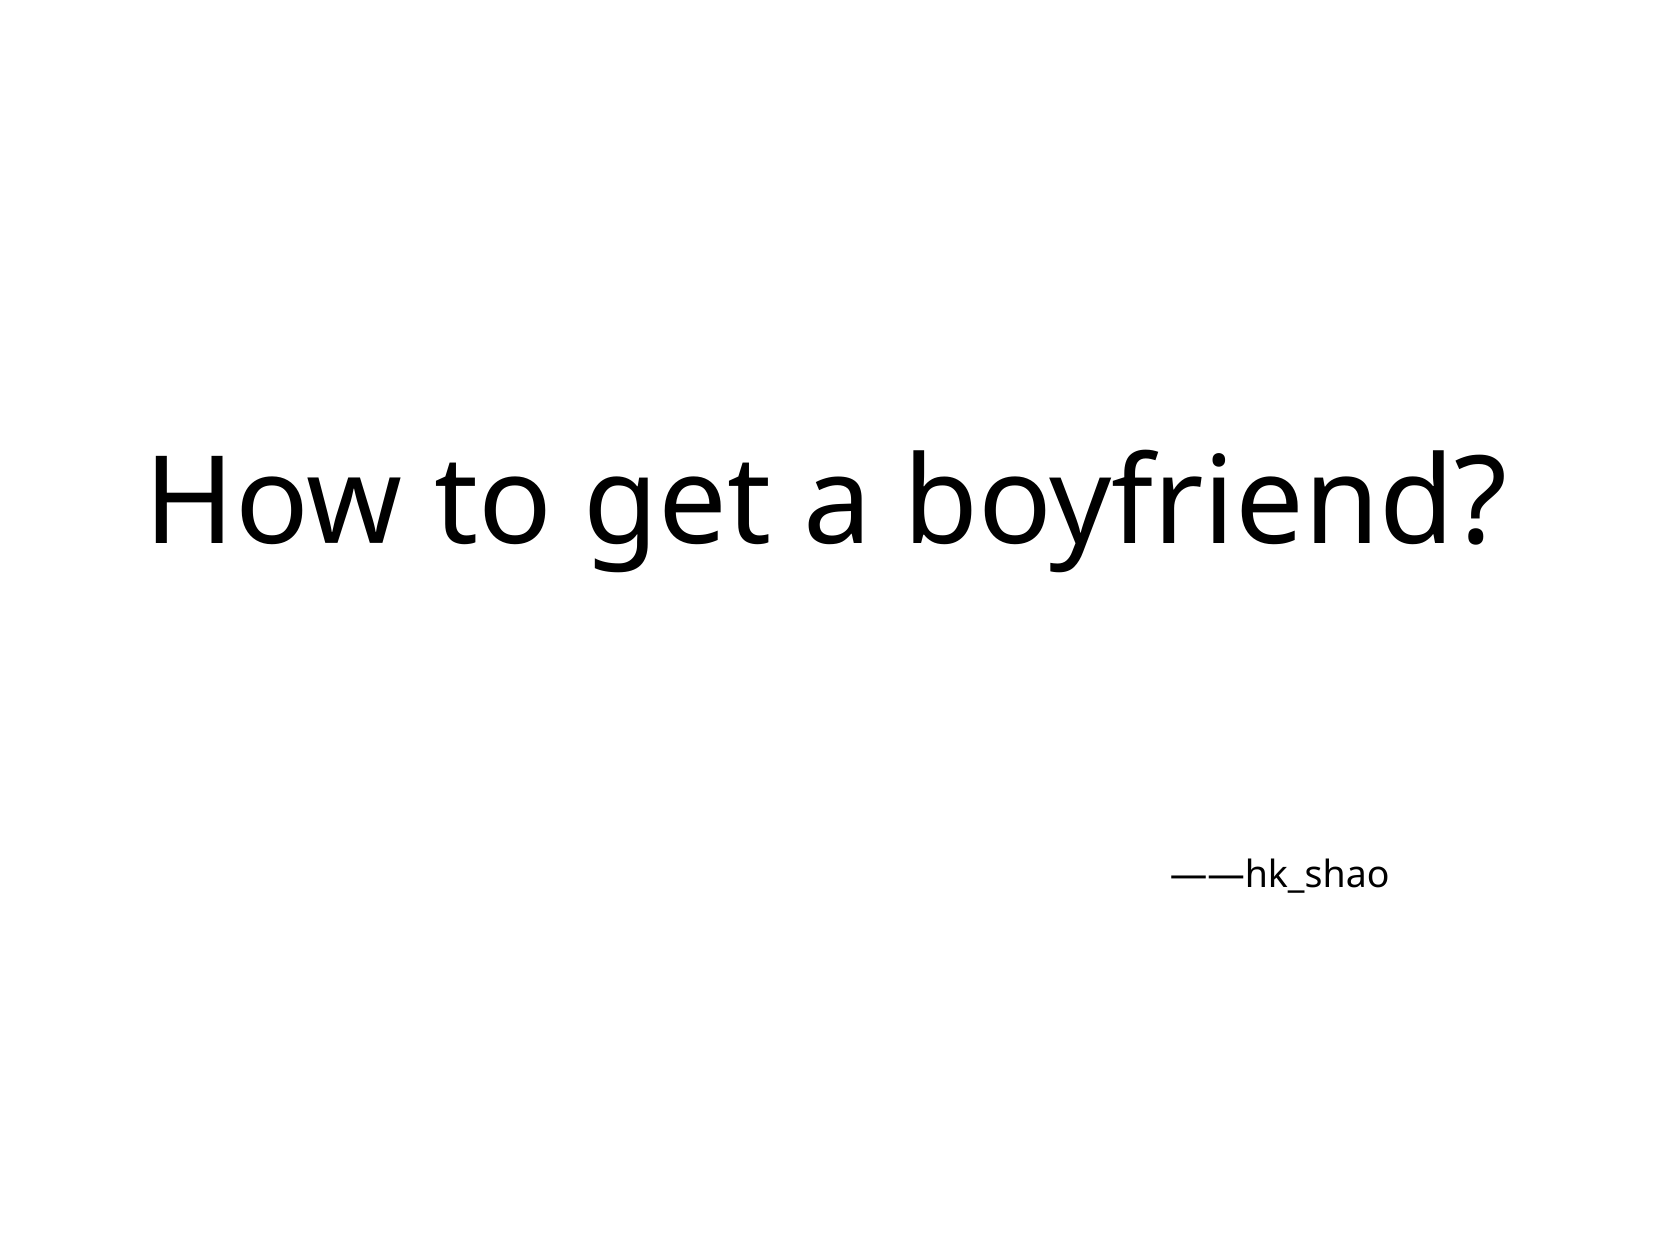

# How to get a boyfriend?
——hk_shao